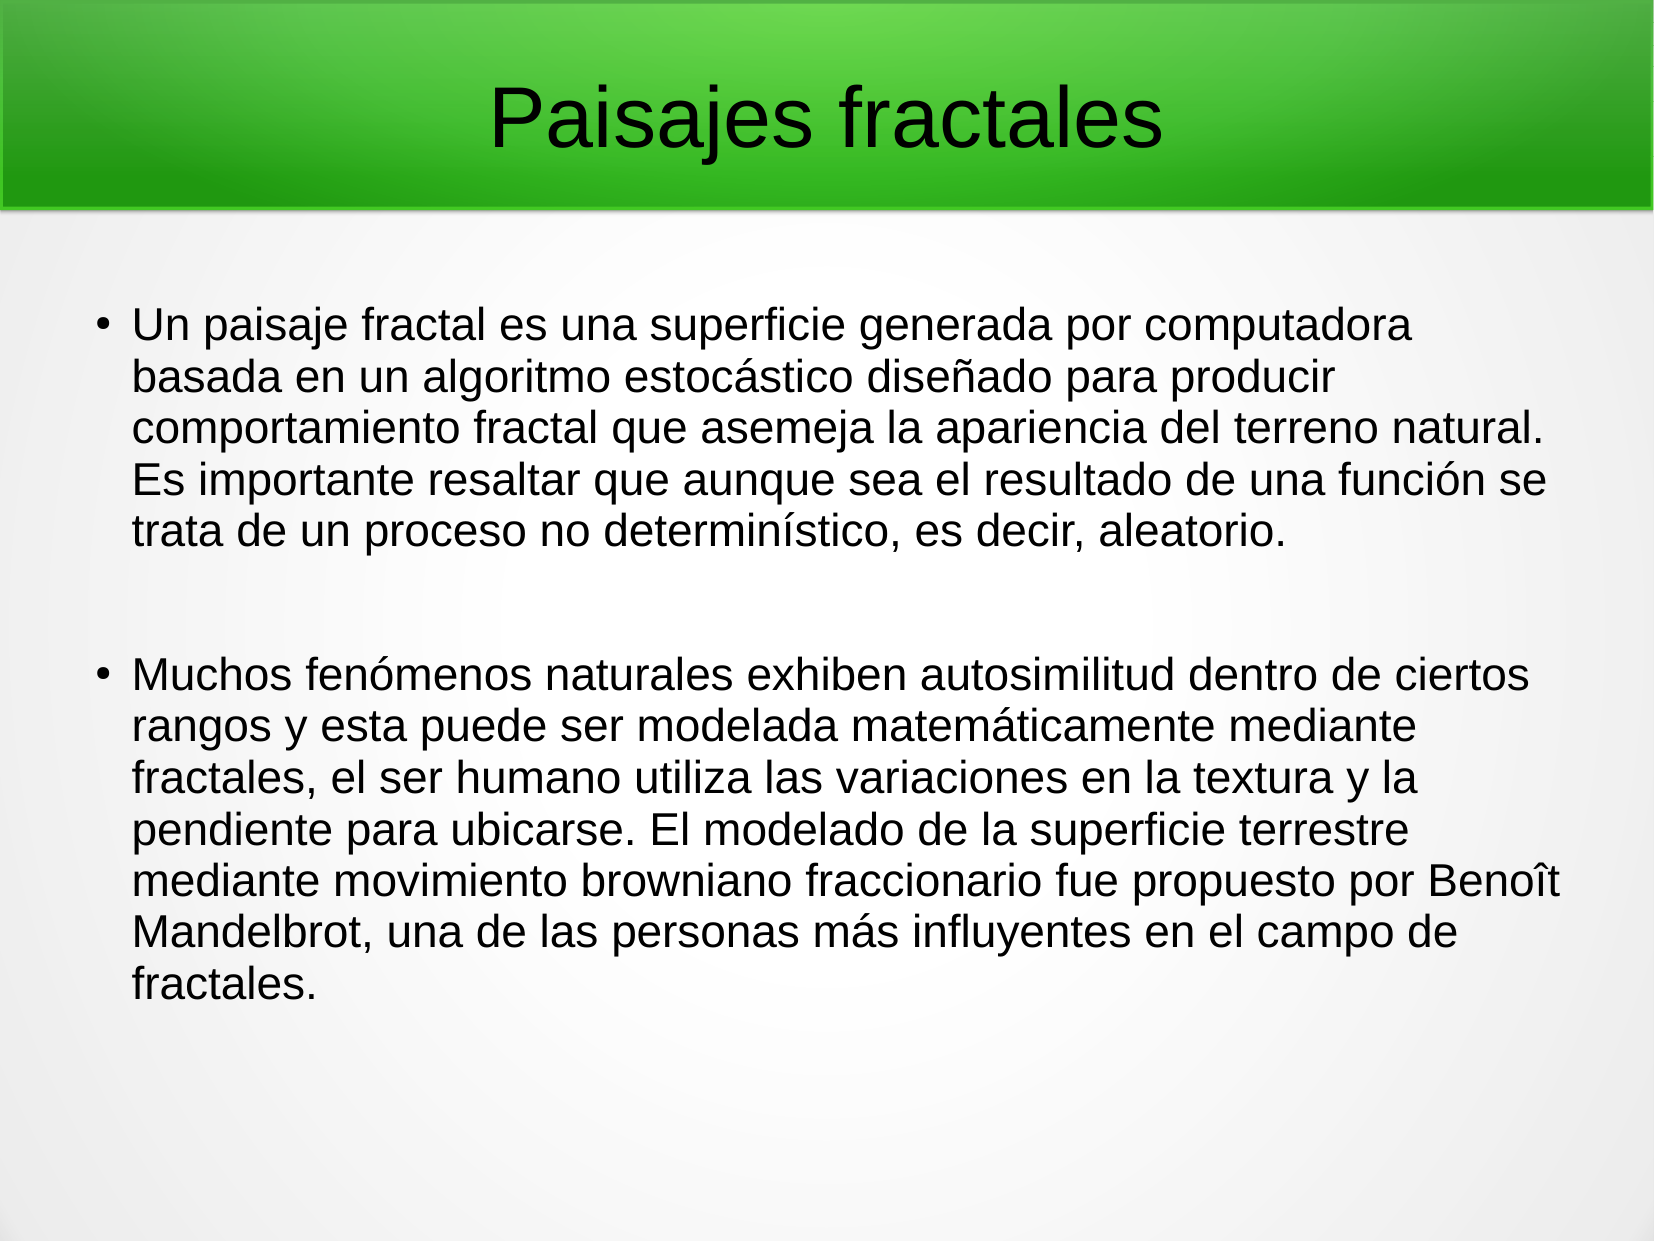

# Paisajes fractales
Un paisaje fractal es una superficie generada por computadora basada en un algoritmo estocástico diseñado para producir comportamiento fractal que asemeja la apariencia del terreno natural. Es importante resaltar que aunque sea el resultado de una función se trata de un proceso no determinístico, es decir, aleatorio.
Muchos fenómenos naturales exhiben autosimilitud dentro de ciertos rangos y esta puede ser modelada matemáticamente mediante fractales, el ser humano utiliza las variaciones en la textura y la pendiente para ubicarse. El modelado de la superficie terrestre mediante movimiento browniano fraccionario fue propuesto por Benoît Mandelbrot, una de las personas más influyentes en el campo de fractales.